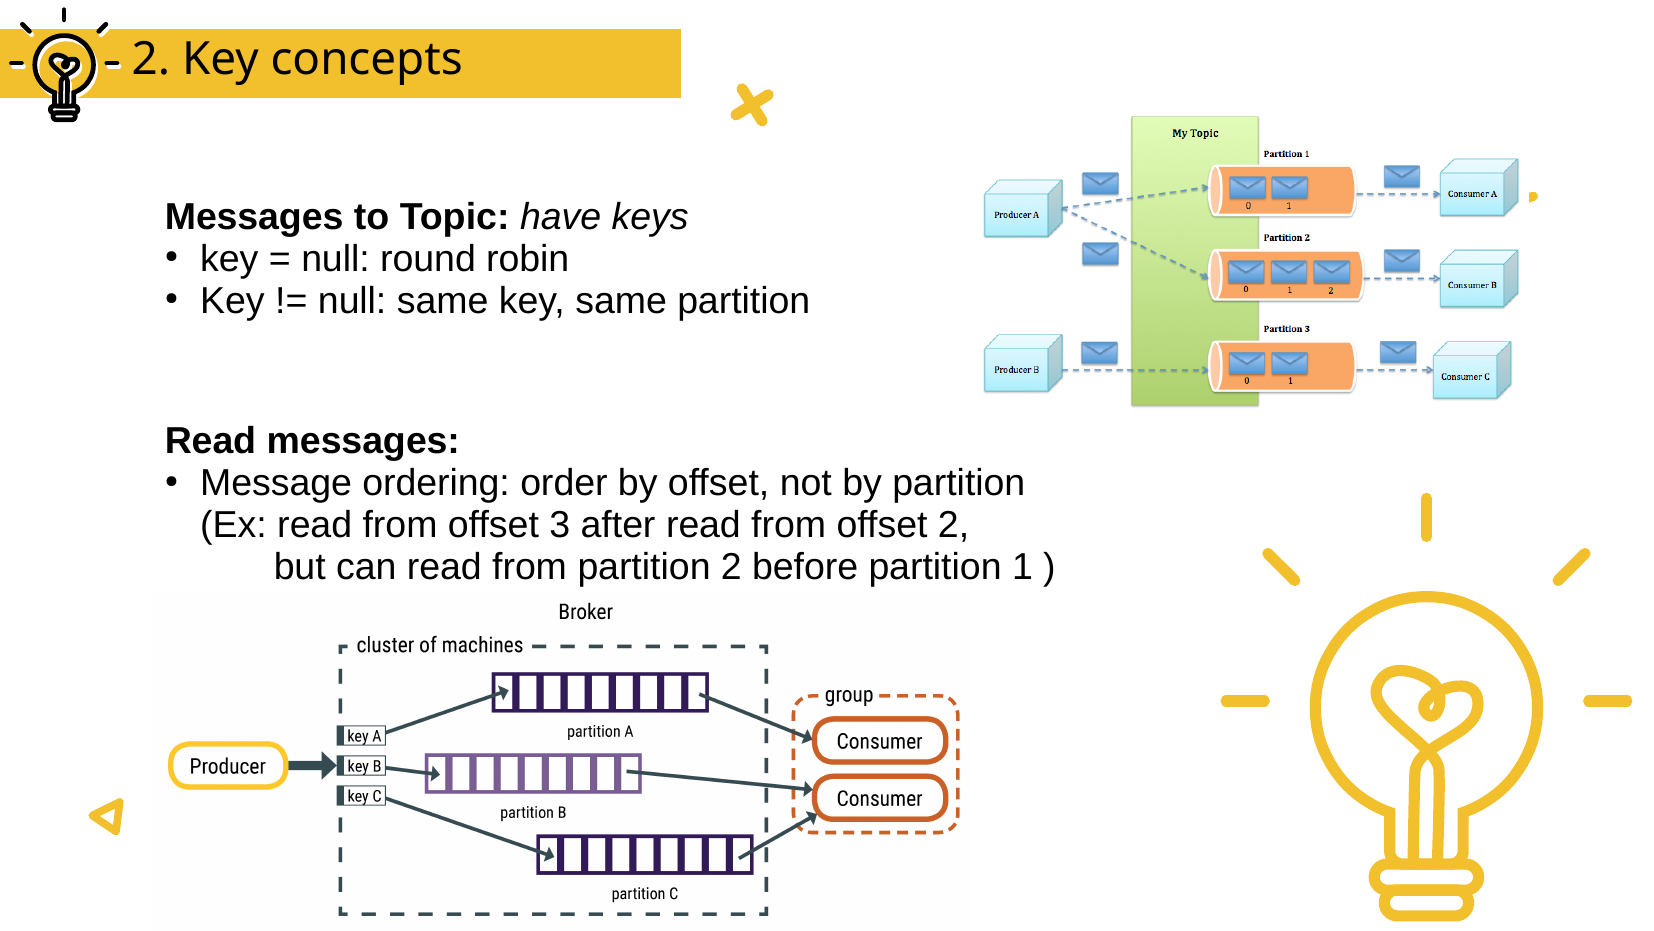

# 2. Key concepts
Messages to Topic: have keys
key = null: round robin
Key != null: same key, same partition
Read messages:
Message ordering: order by offset, not by partition
(Ex: read from offset 3 after read from offset 2,
 but can read from partition 2 before partition 1 )